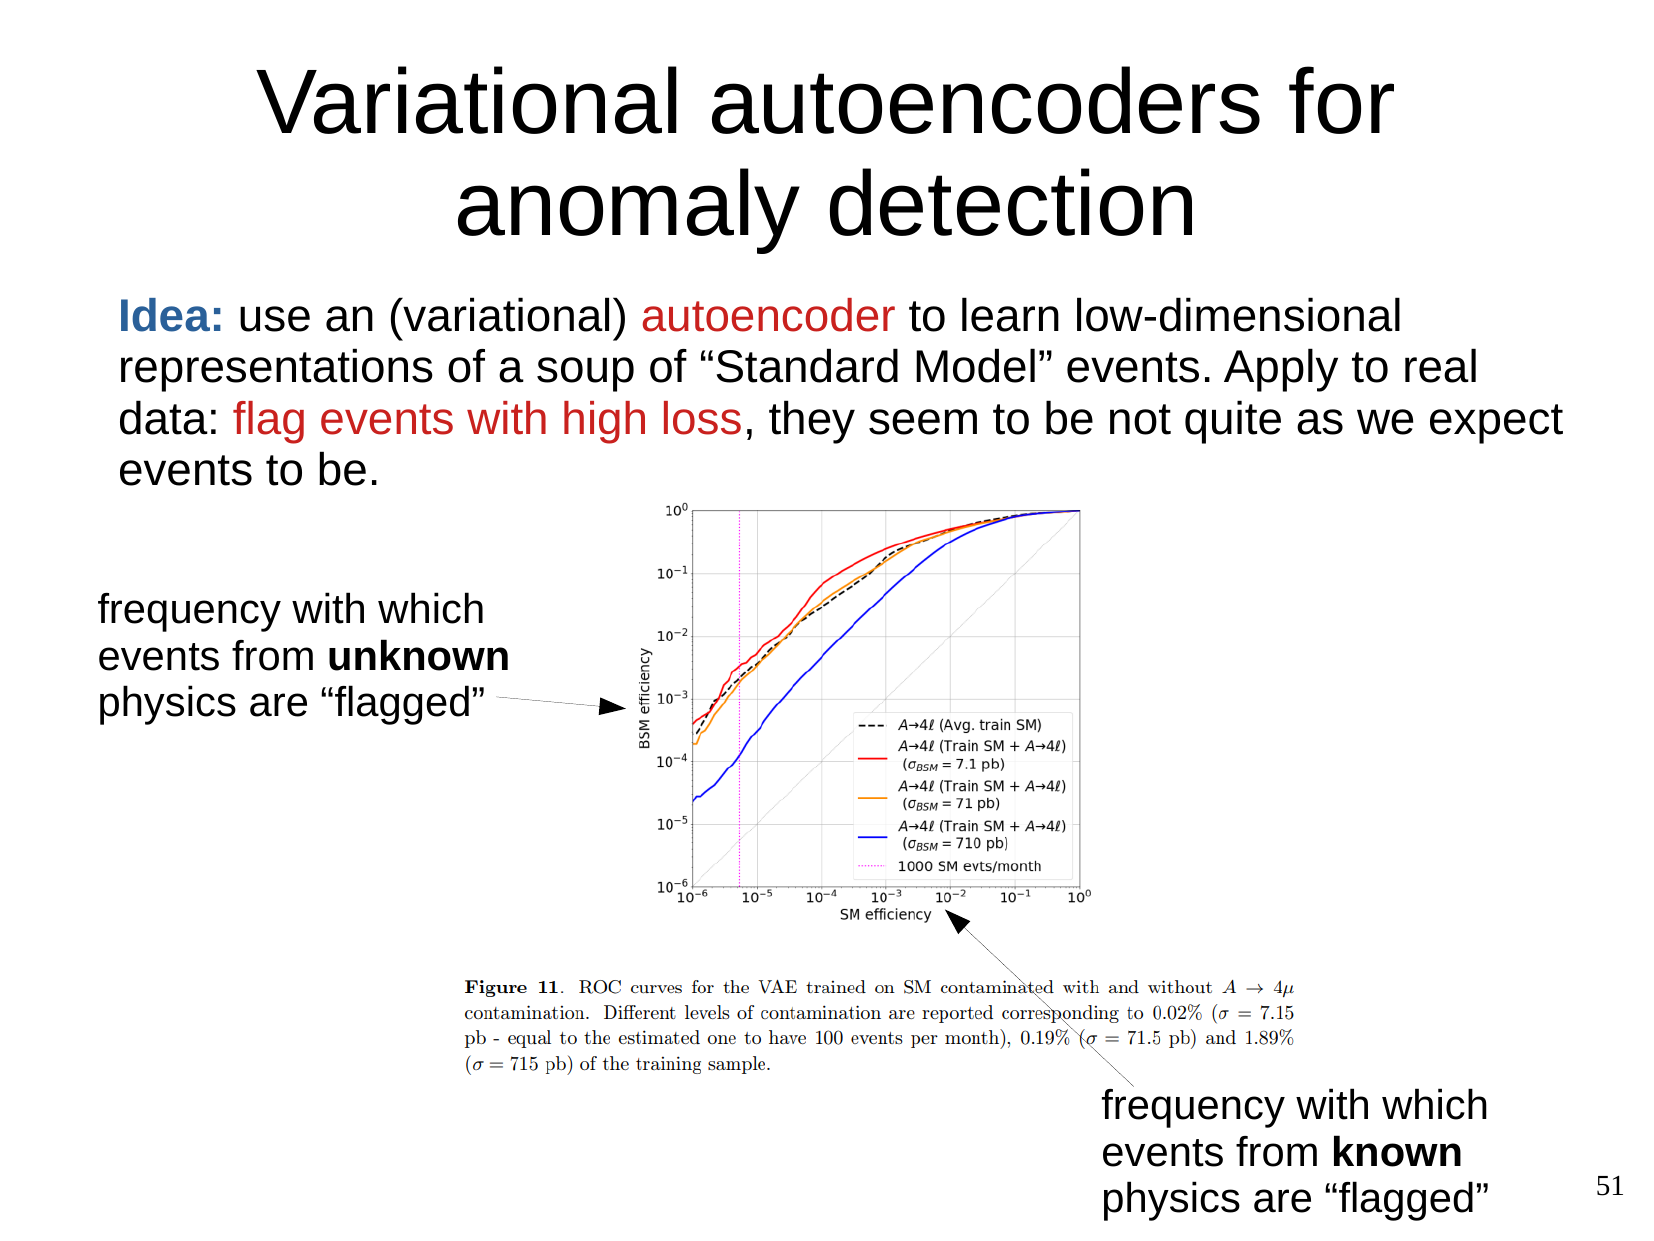

# Variational autoencoders for anomaly detection
Idea: use an (variational) autoencoder to learn low-dimensional representations of a soup of “Standard Model” events. Apply to real data: flag events with high loss, they seem to be not quite as we expect events to be.
frequency with which
events from unknown physics are “flagged”
frequency with which
events from known physics are “flagged”
51